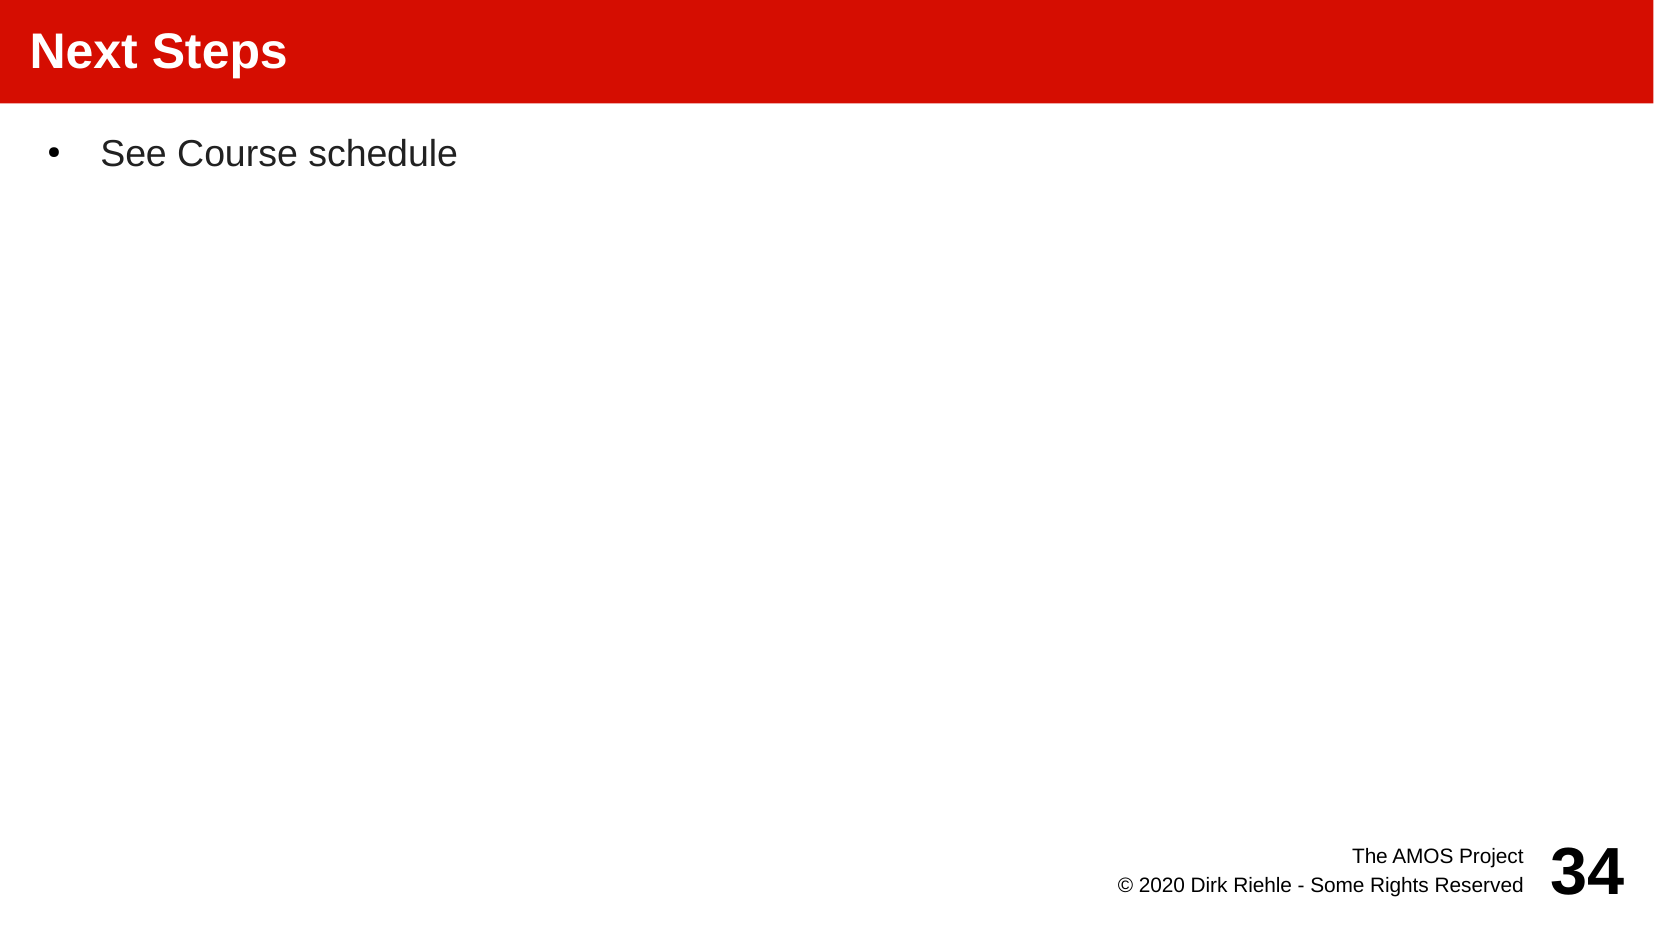

# Next Steps
See Course schedule
The AMOS Project
34
© 2020 Dirk Riehle - Some Rights Reserved